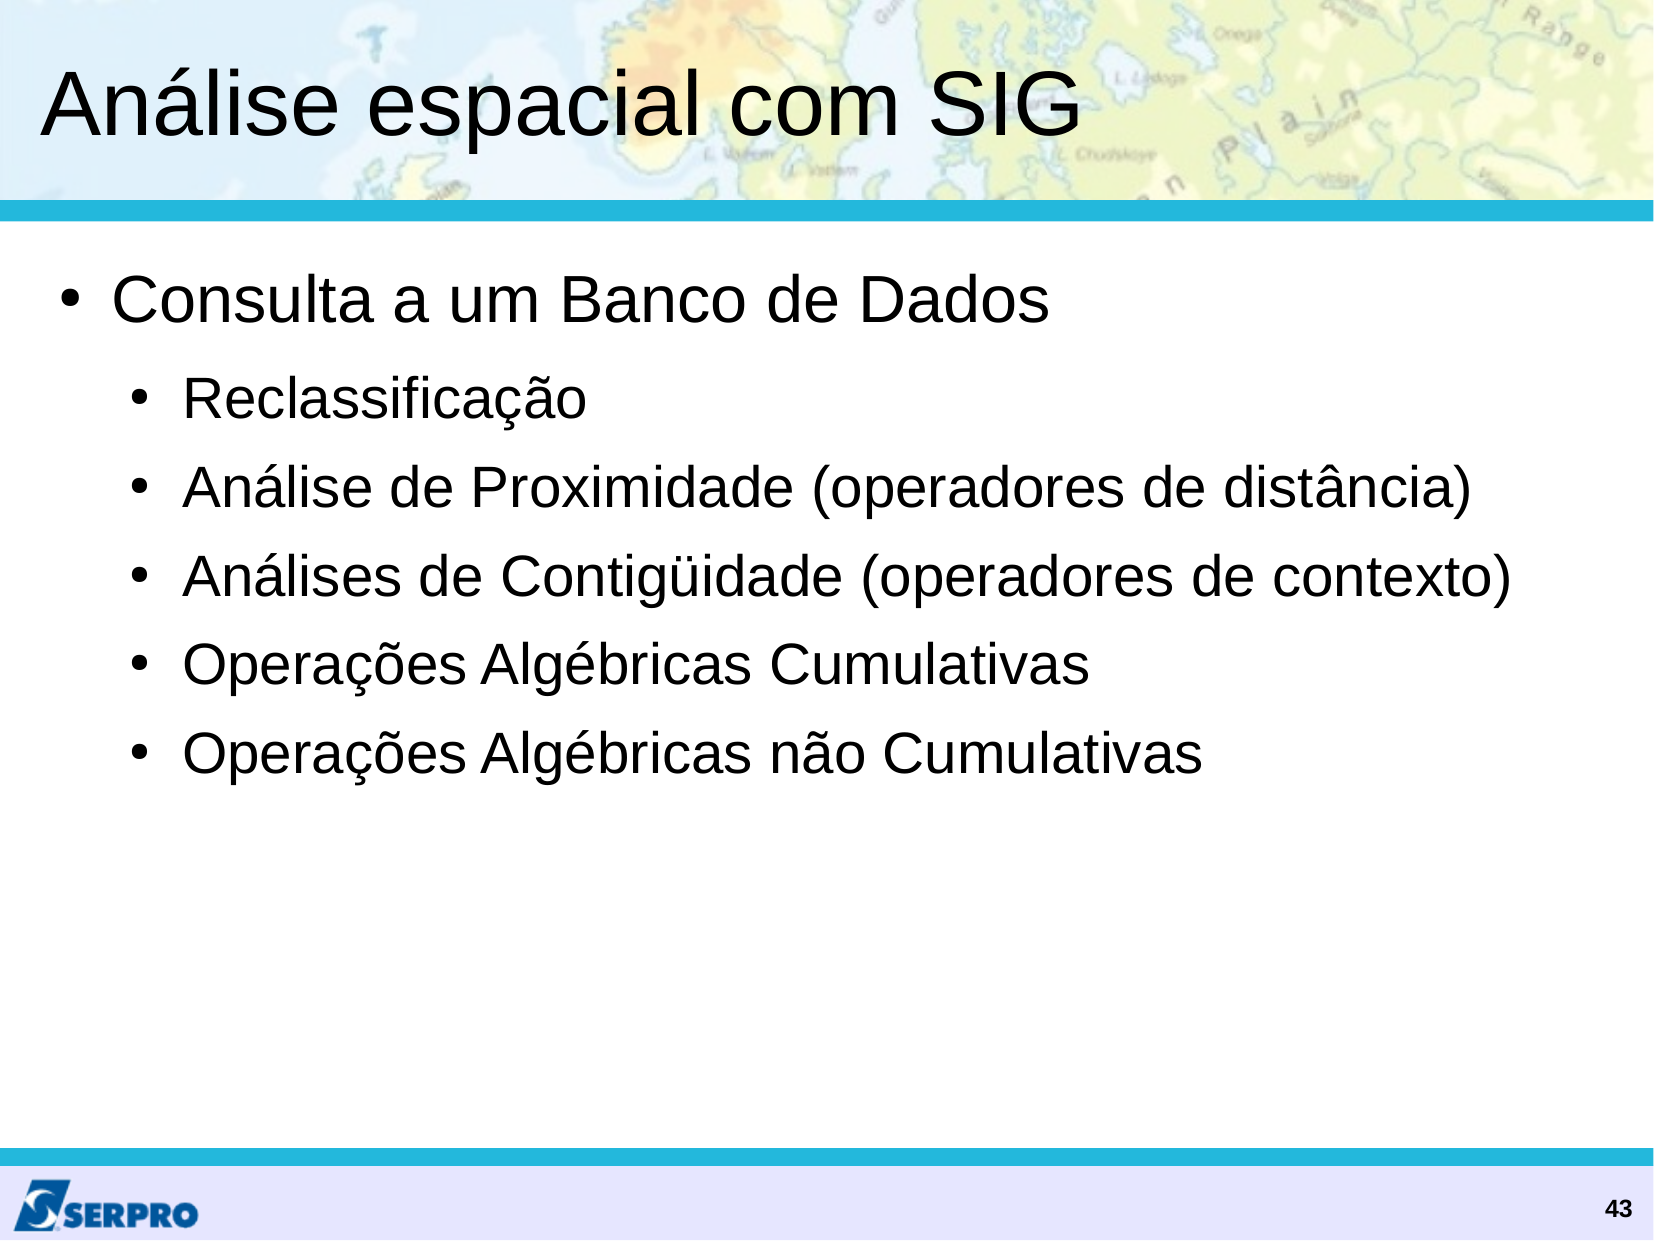

# Análise espacial com SIG
Consulta a um Banco de Dados
Reclassificação
Análise de Proximidade (operadores de distância)
Análises de Contigüidade (operadores de contexto)
Operações Algébricas Cumulativas
Operações Algébricas não Cumulativas
43